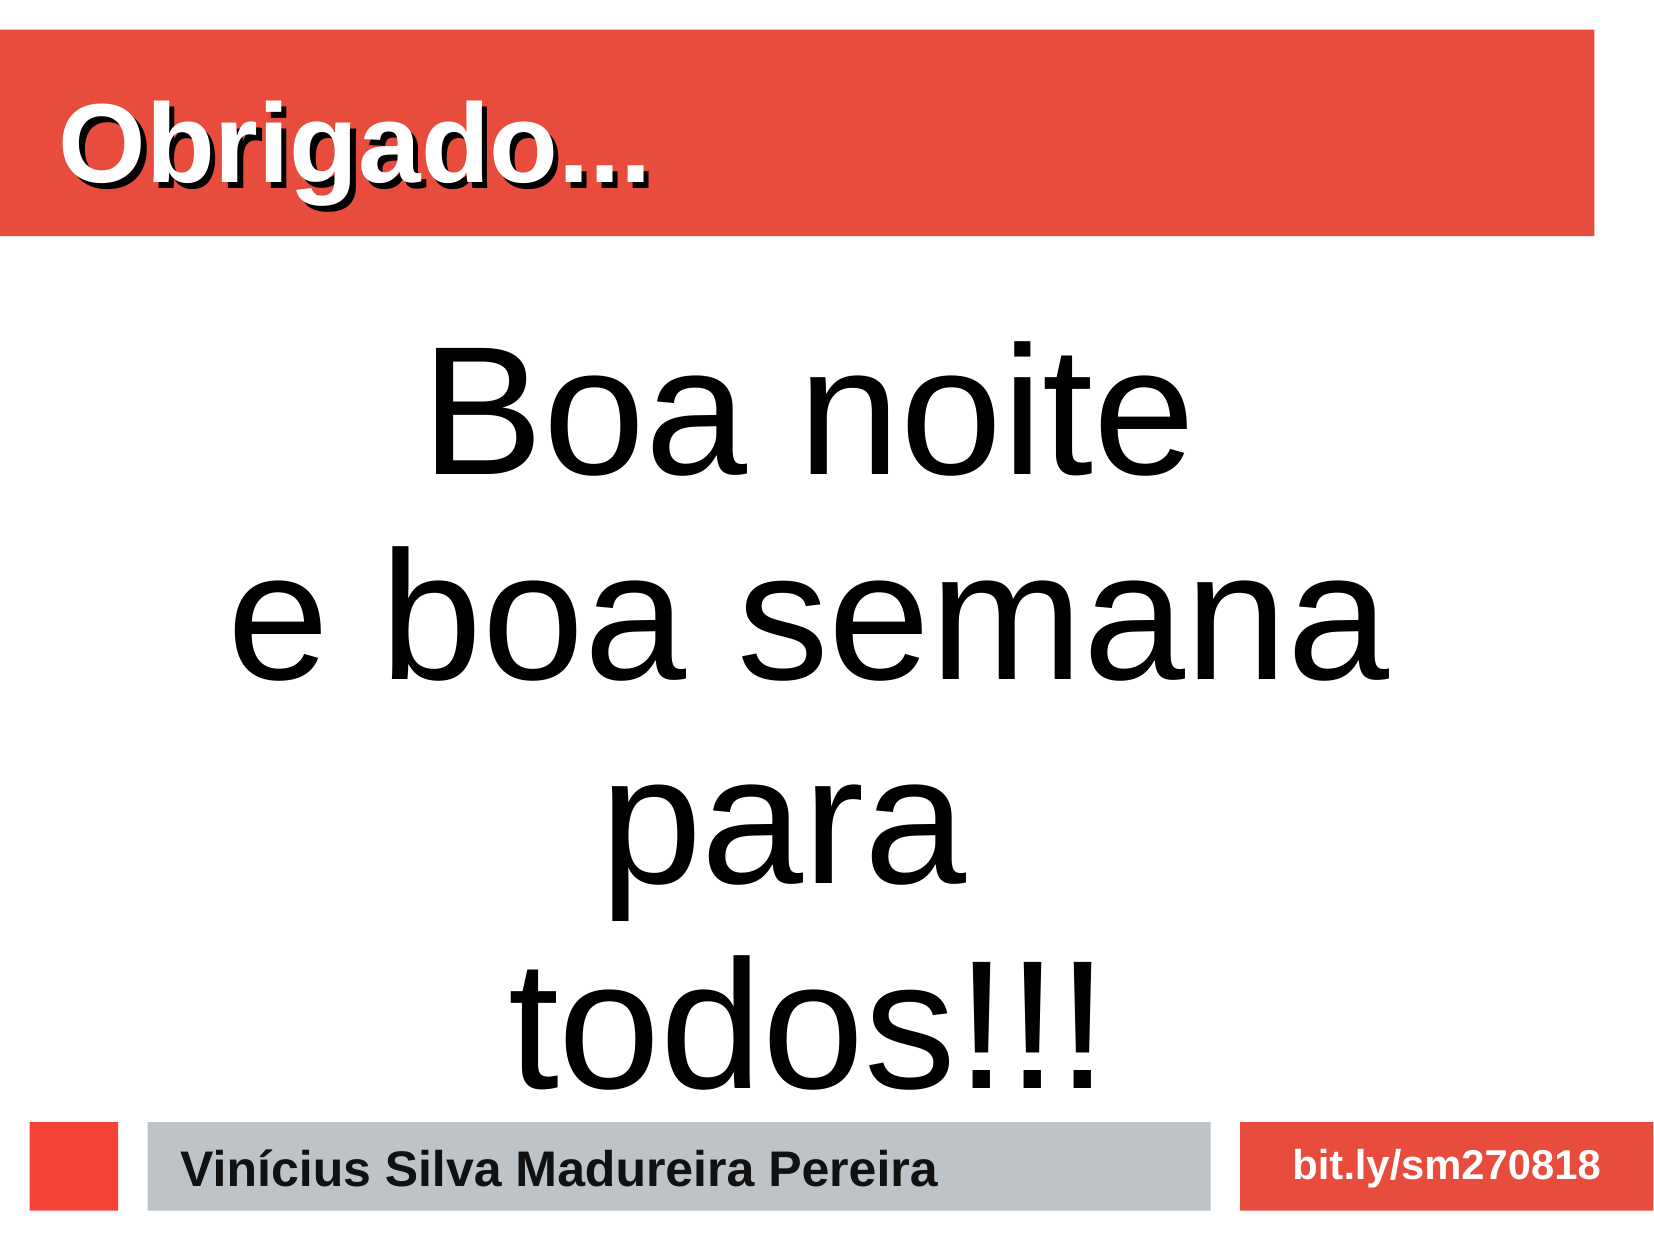

# Obrigado...
Boa noite
e boa semana
para
todos!!!
Vinícius Silva Madureira Pereira
bit.ly/sm270818